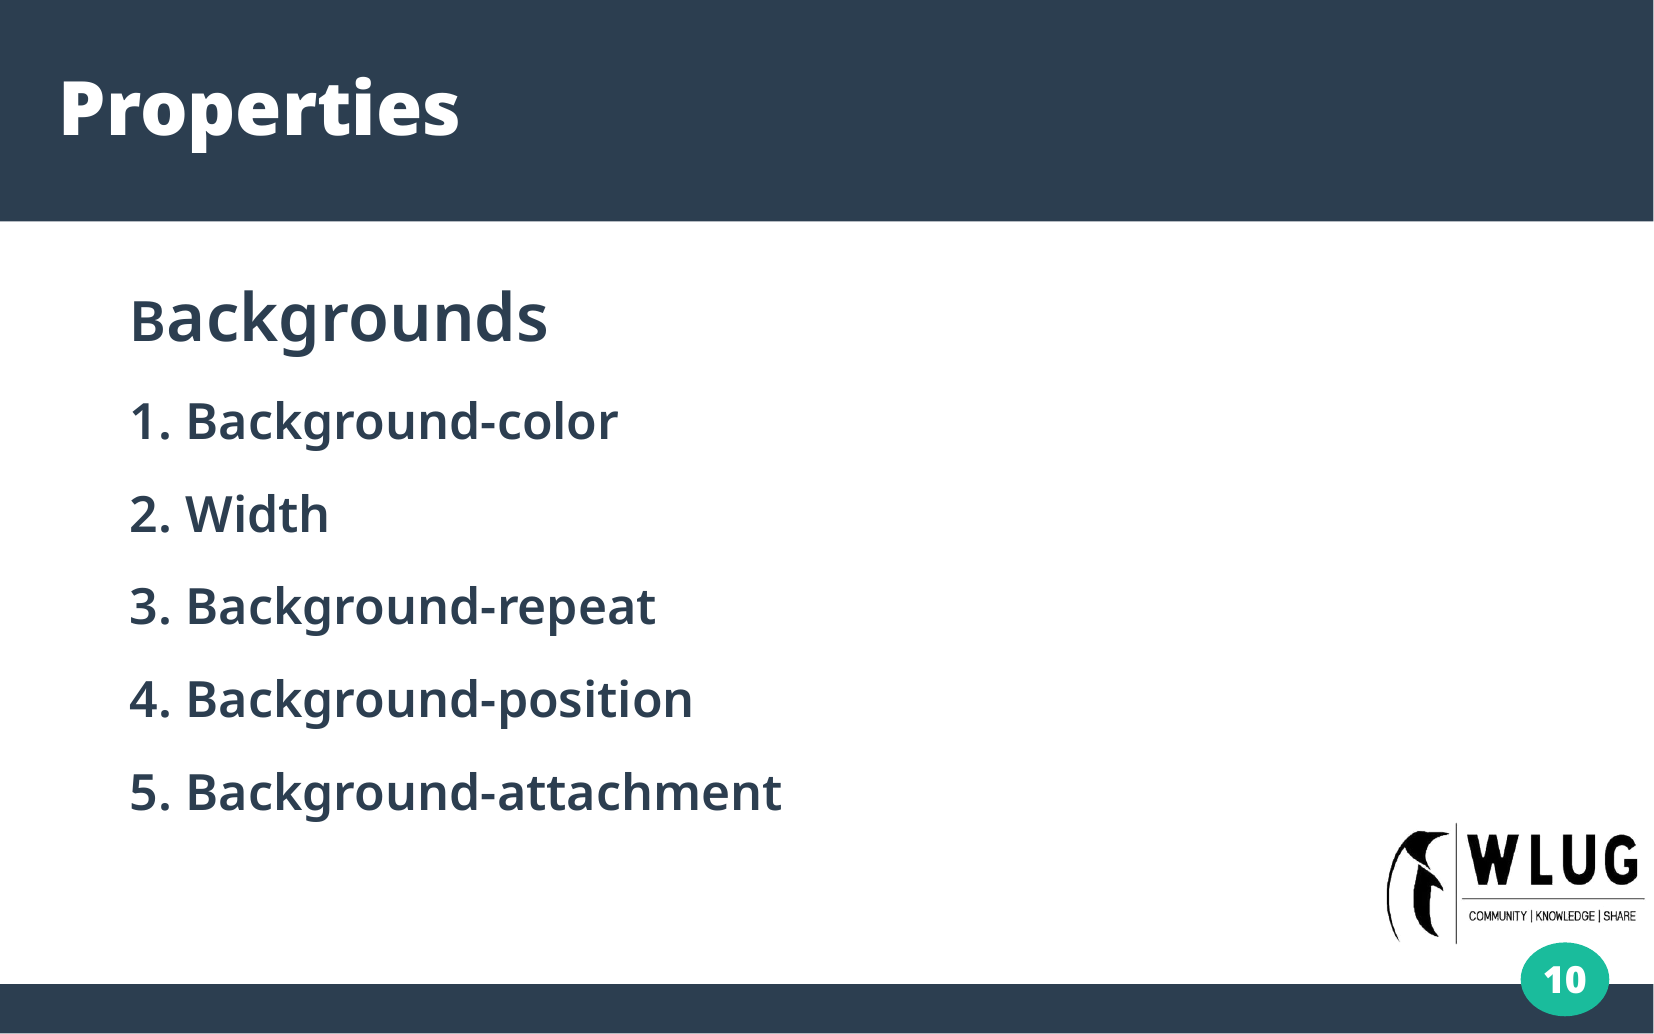

# Properties
Backgrounds
1. Background-color
2. Width
3. Background-repeat
4. Background-position
5. Background-attachment
10